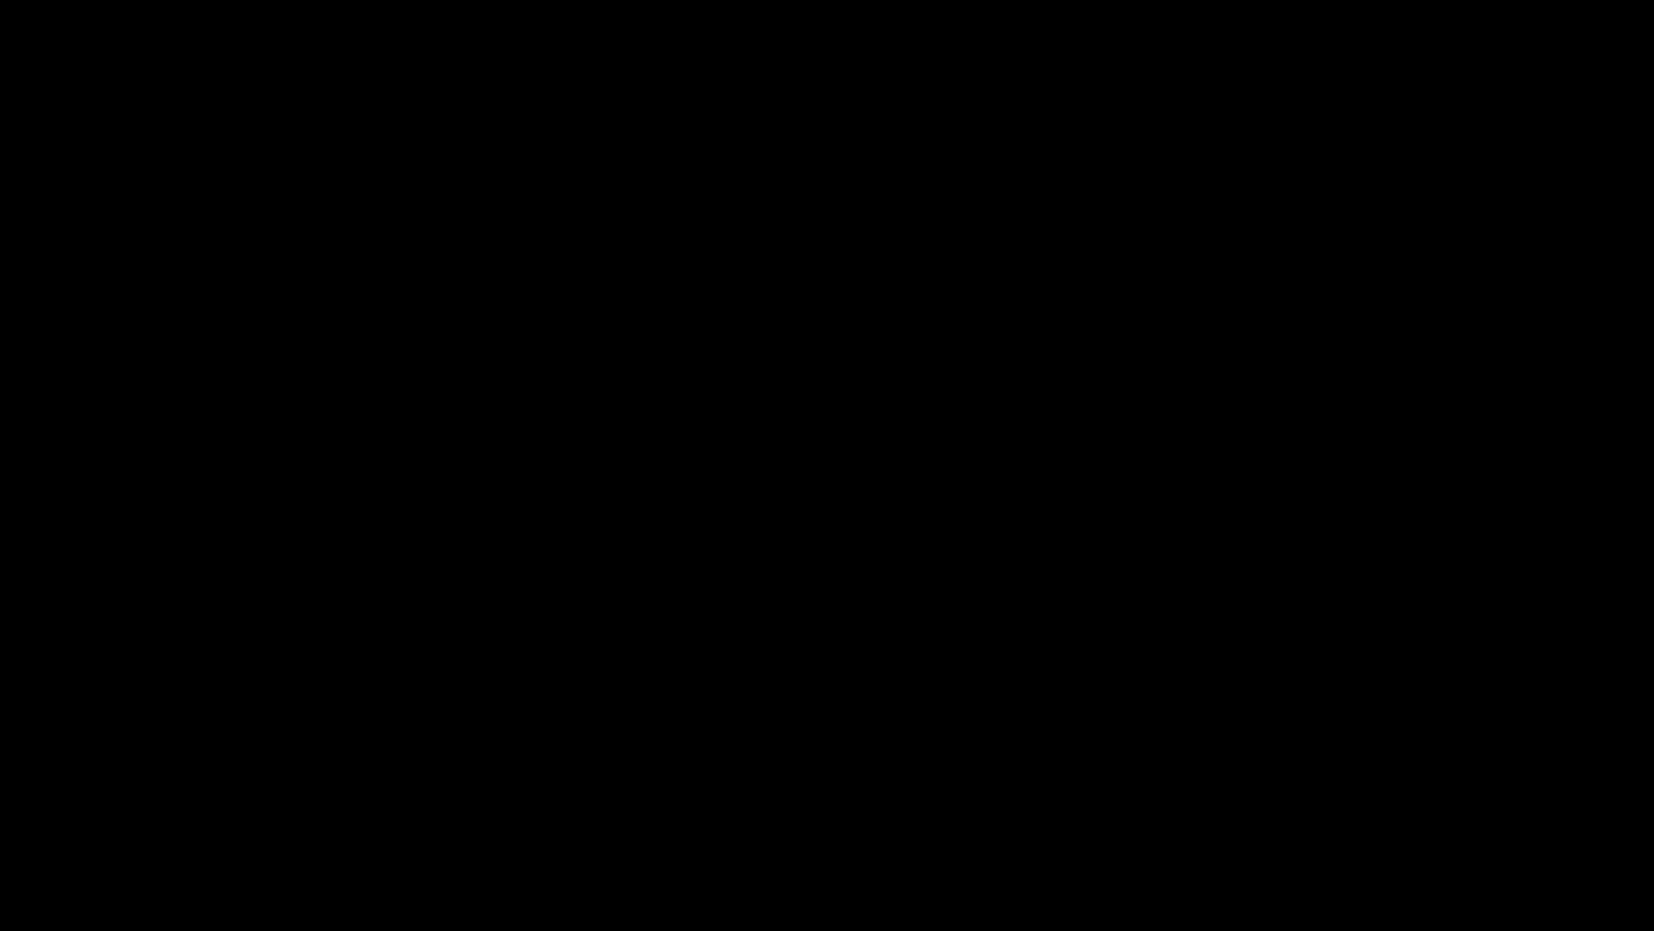

#
17
Rencontres de Moriond -- n.nicolas@ip2i.in2p3.fr
24 Jan. 2022